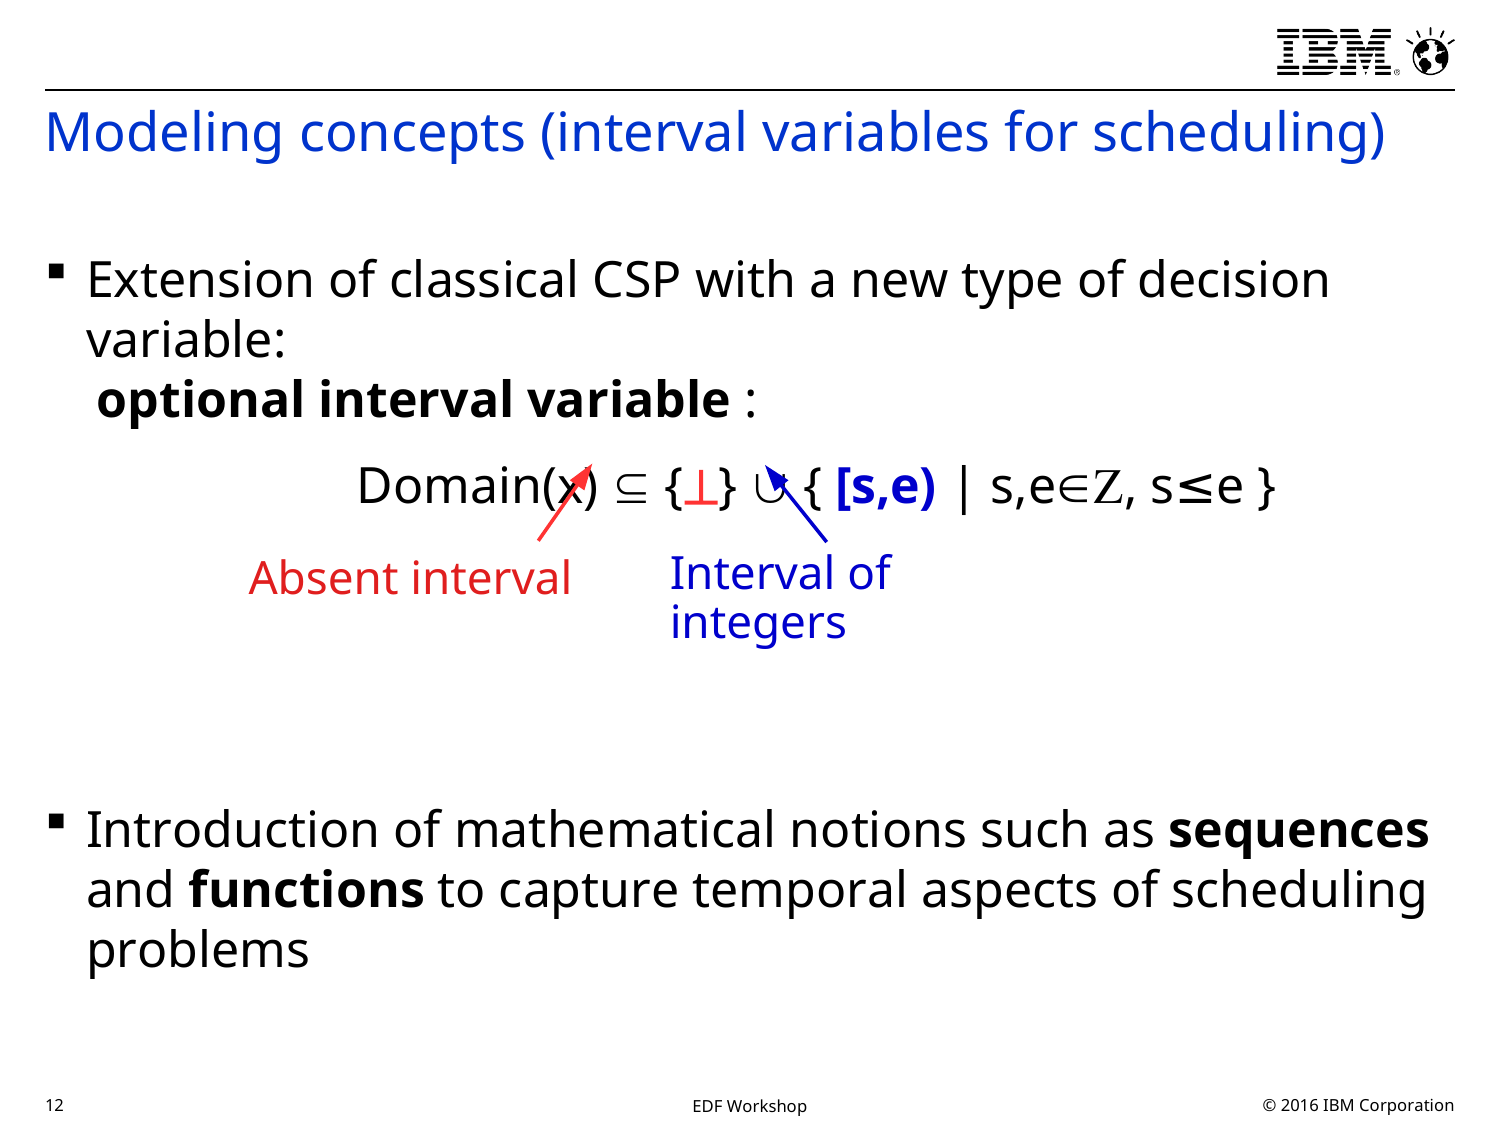

# Modeling concepts (interval variables for scheduling)
Extension of classical CSP with a new type of decision variable:
 optional interval variable :
 Domain(x) Í {}  { [s,e) | s,e, s≤e }
Introduction of mathematical notions such as sequences and functions to capture temporal aspects of scheduling problems
Absent interval
Interval of integers
12